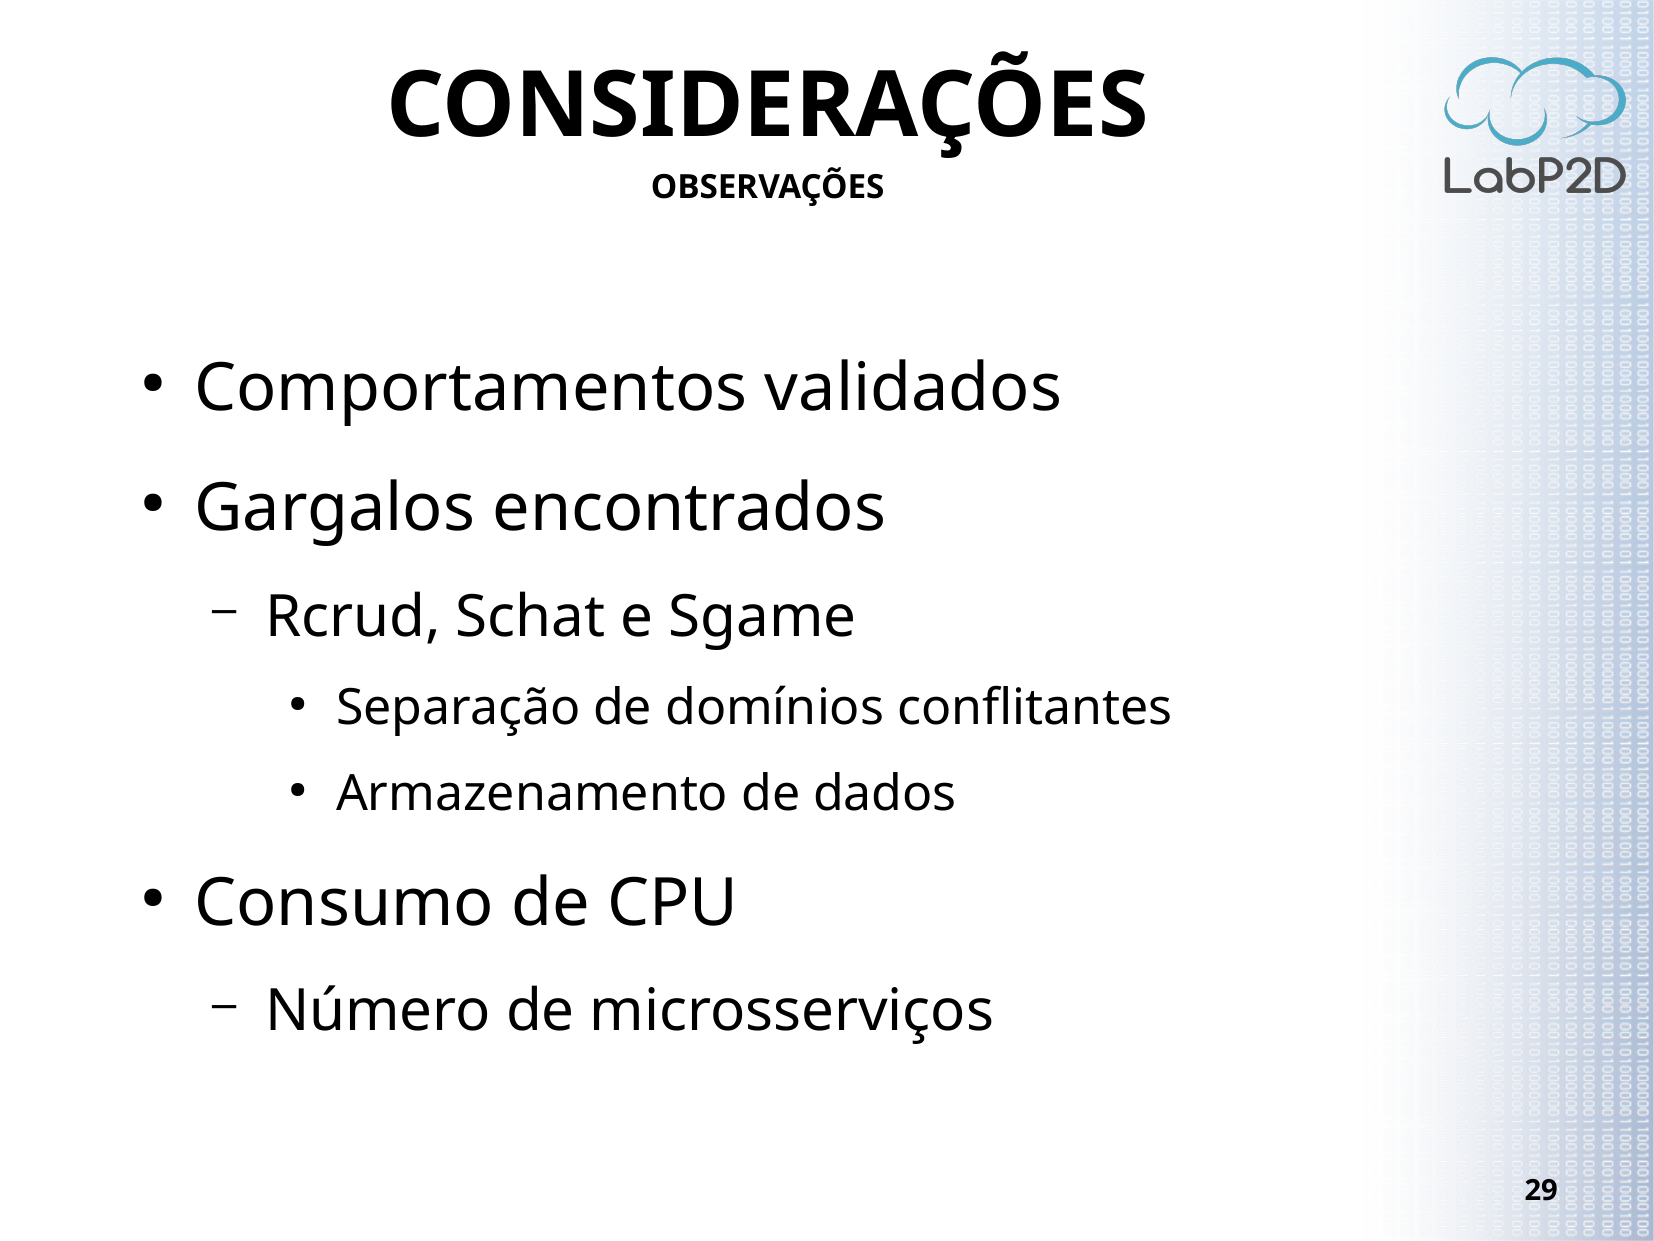

# CONSIDERAÇÕES OBSERVAÇÕES
Comportamentos validados
Gargalos encontrados
Rcrud, Schat e Sgame
Separação de domínios conflitantes
Armazenamento de dados
Consumo de CPU
Número de microsserviços
29